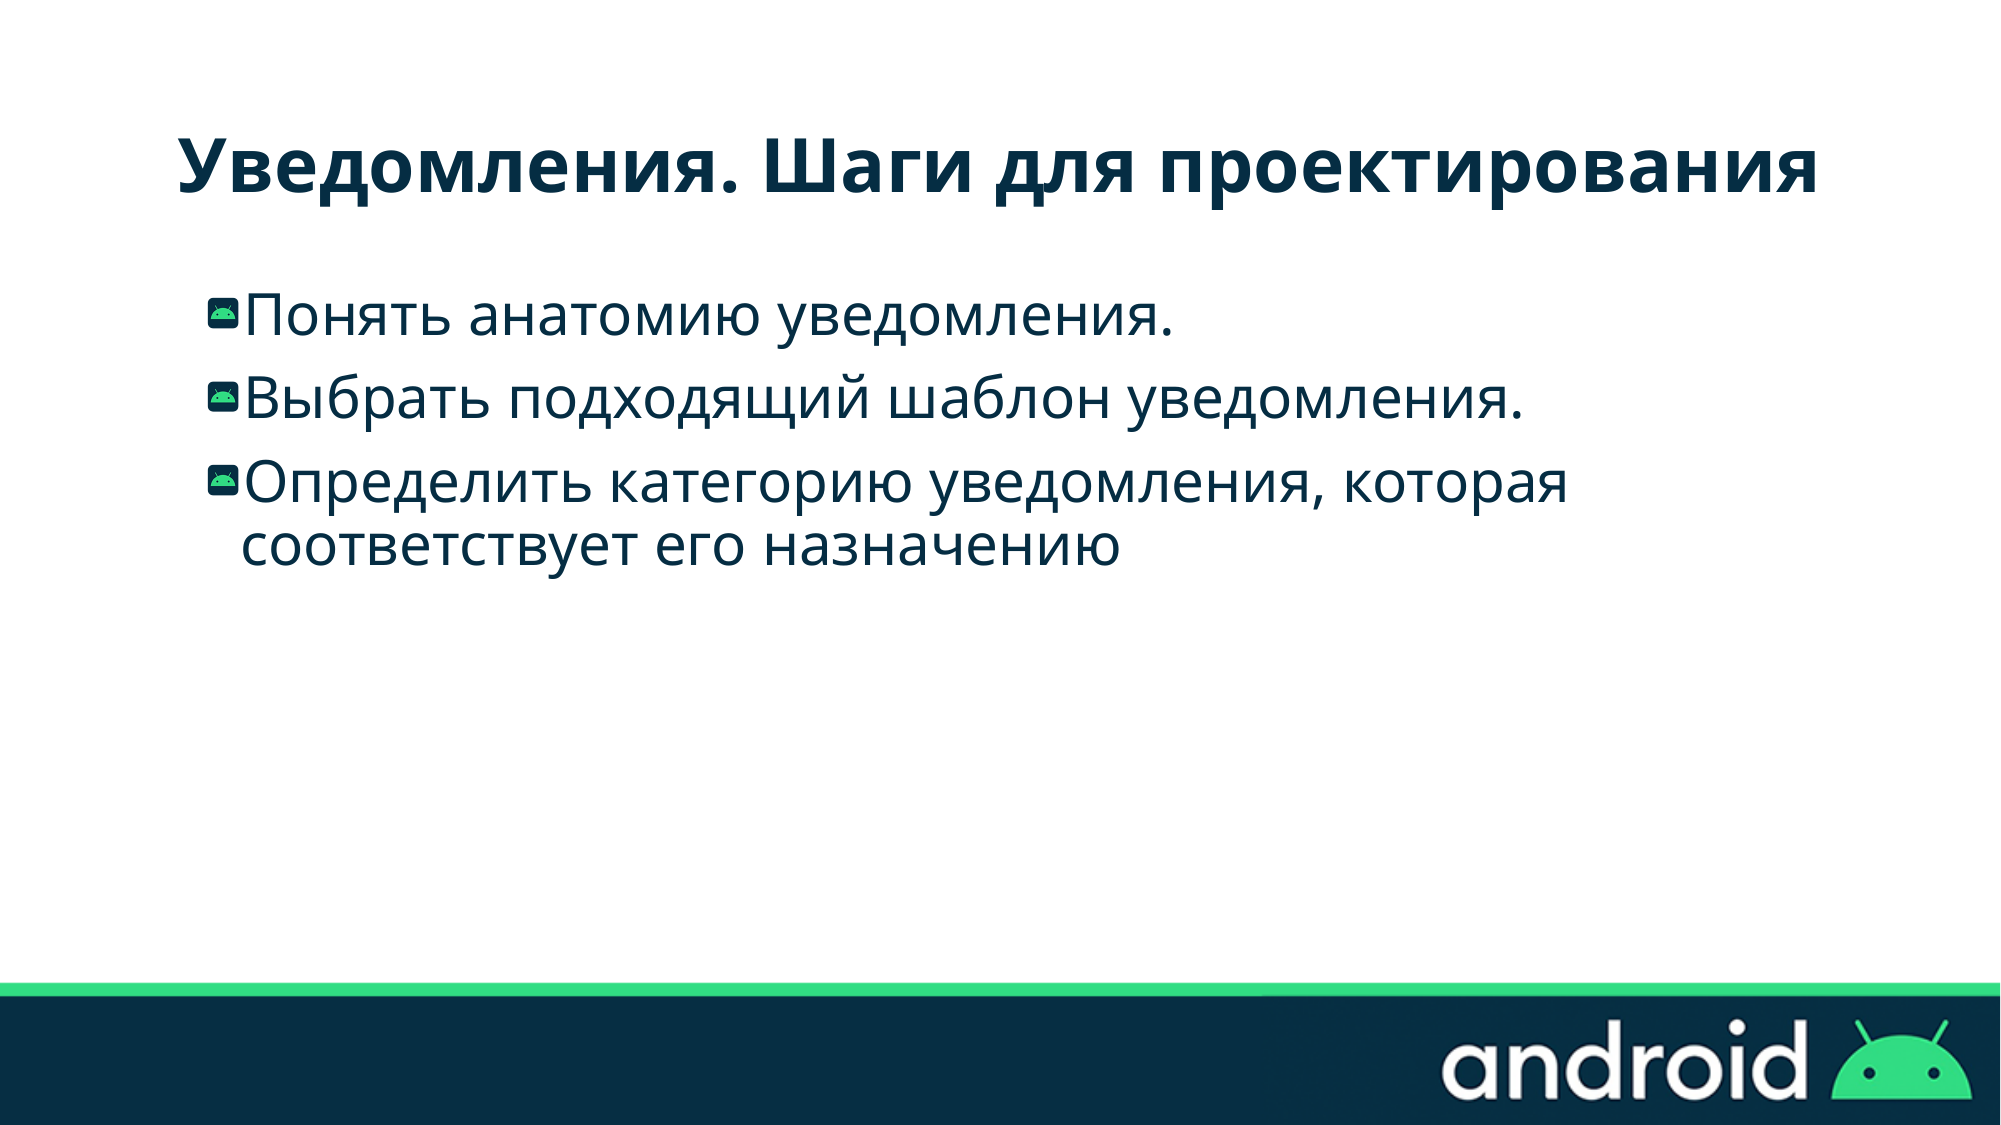

# Уведомления. Шаги для проектирования
Понять анатомию уведомления.
Выбрать подходящий шаблон уведомления.
Определить категорию уведомления, которая соответствует его назначению